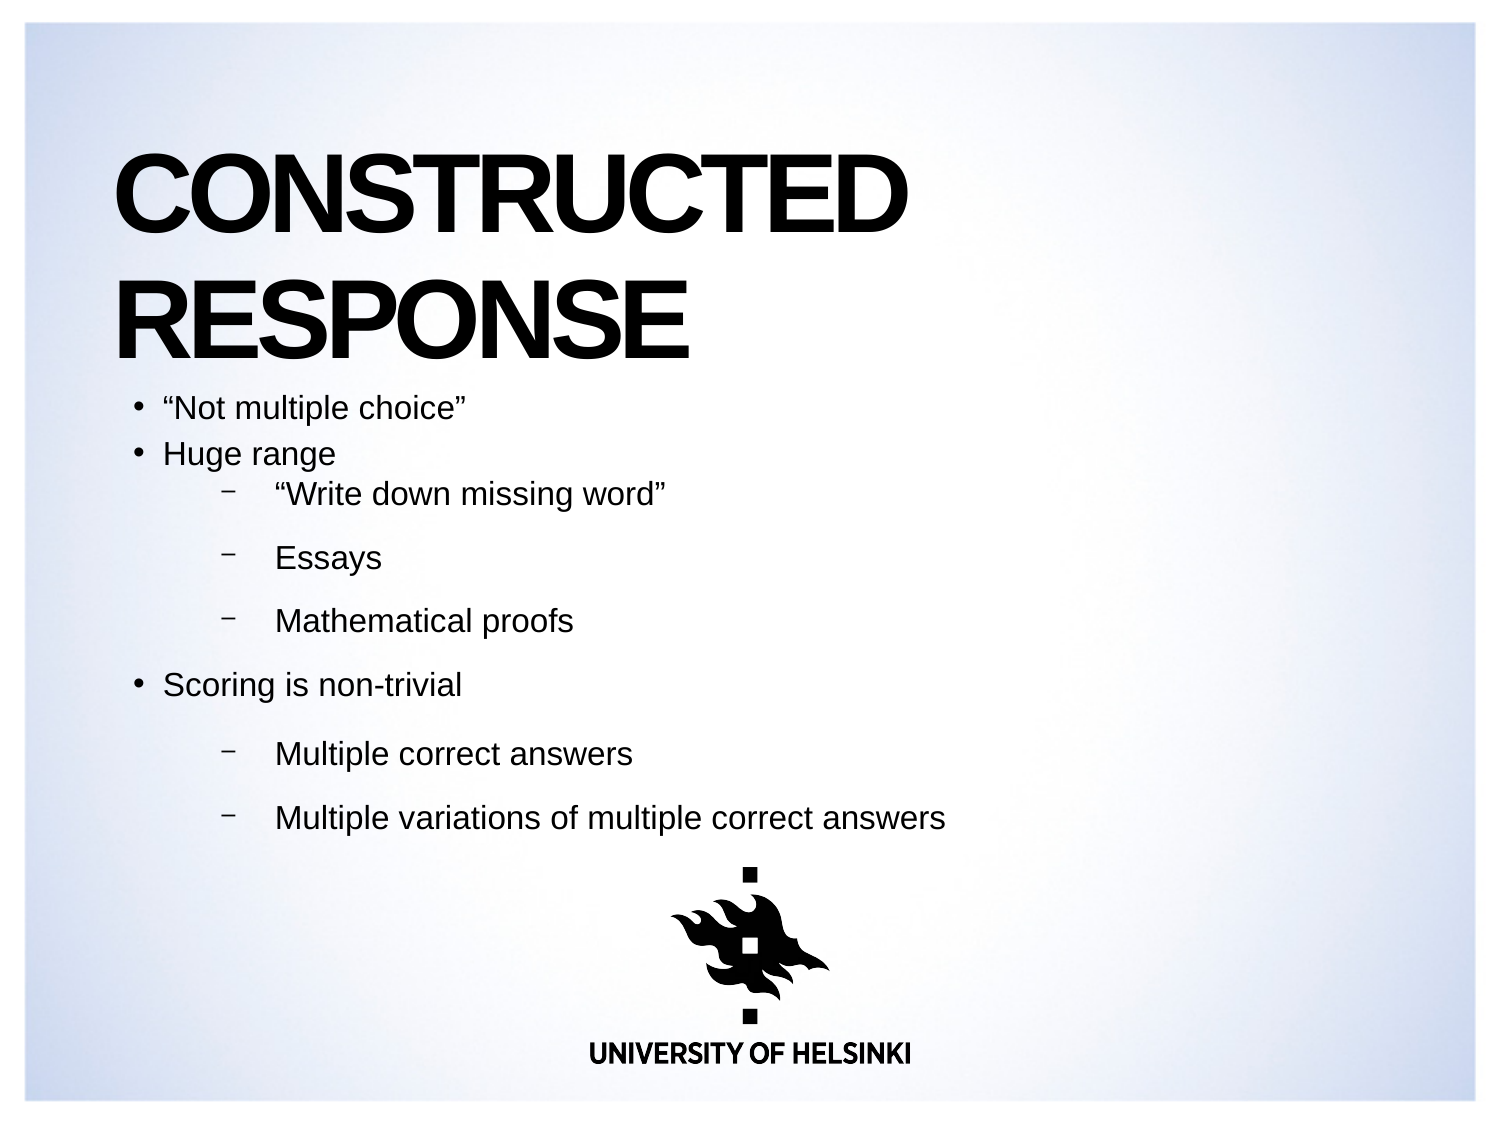

# Constructed response
“Not multiple choice”
Huge range
“Write down missing word”
Essays
Mathematical proofs
Scoring is non-trivial
Multiple correct answers
Multiple variations of multiple correct answers